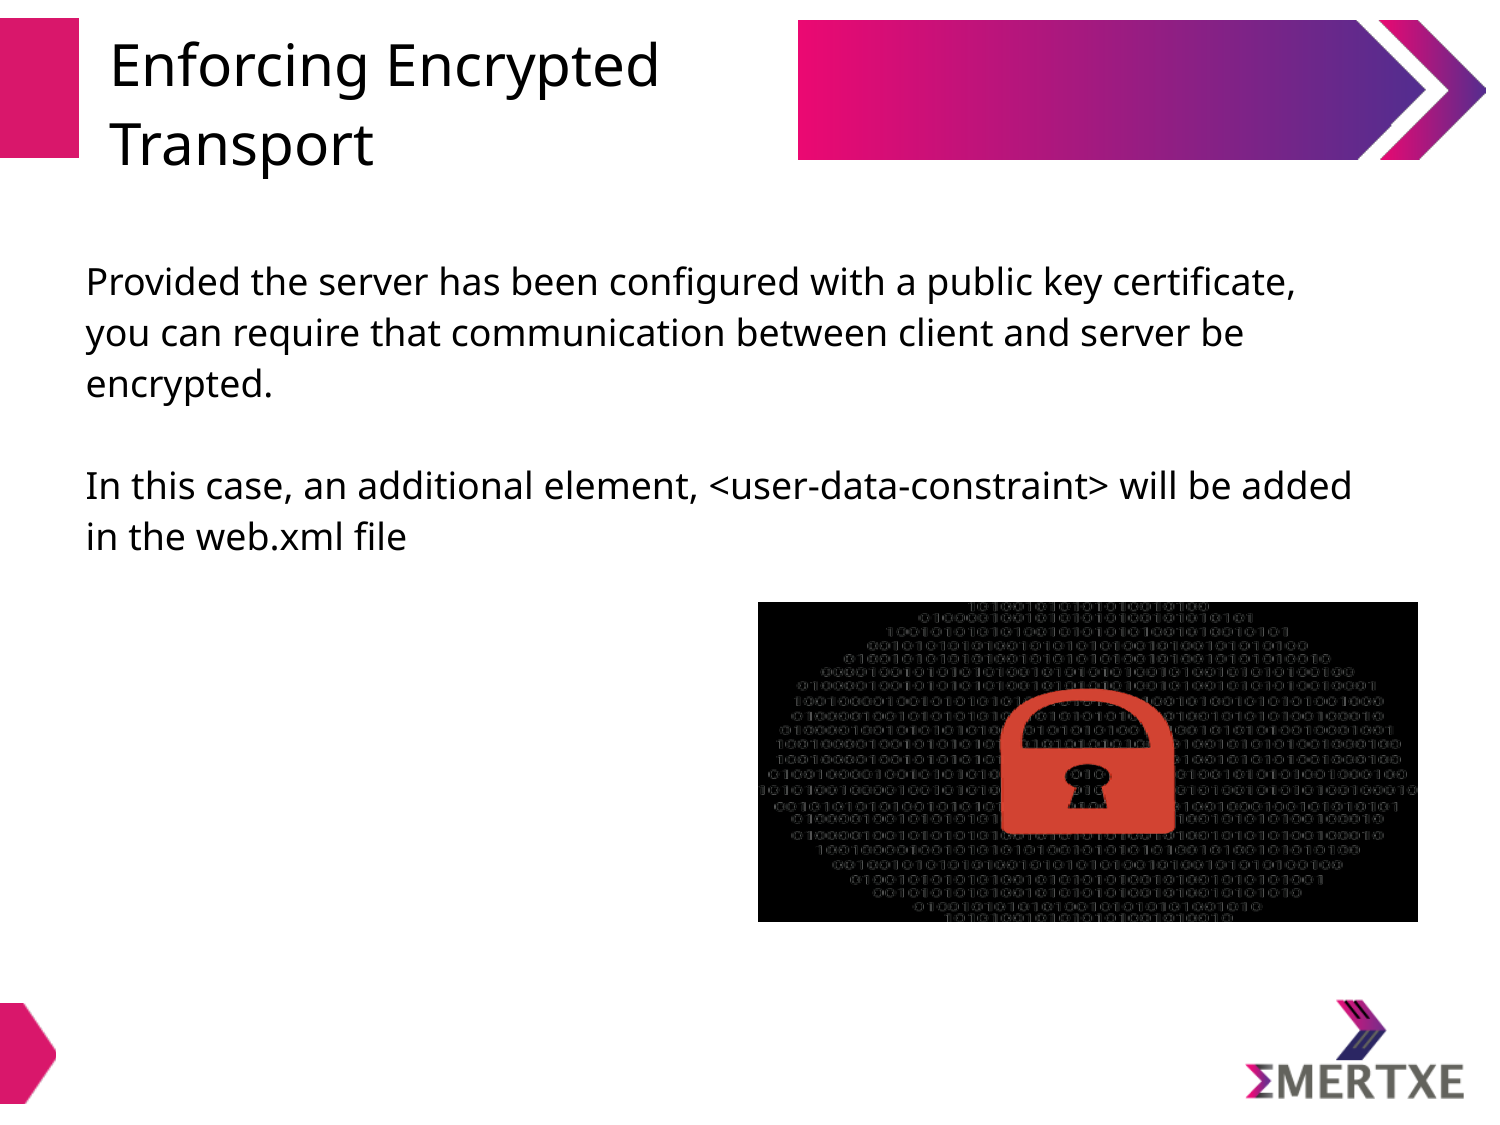

Enforcing Encrypted Transport
Provided the server has been configured with a public key certificate, you can require that communication between client and server be encrypted.
In this case, an additional element, <user-data-constraint> will be added in the web.xml file